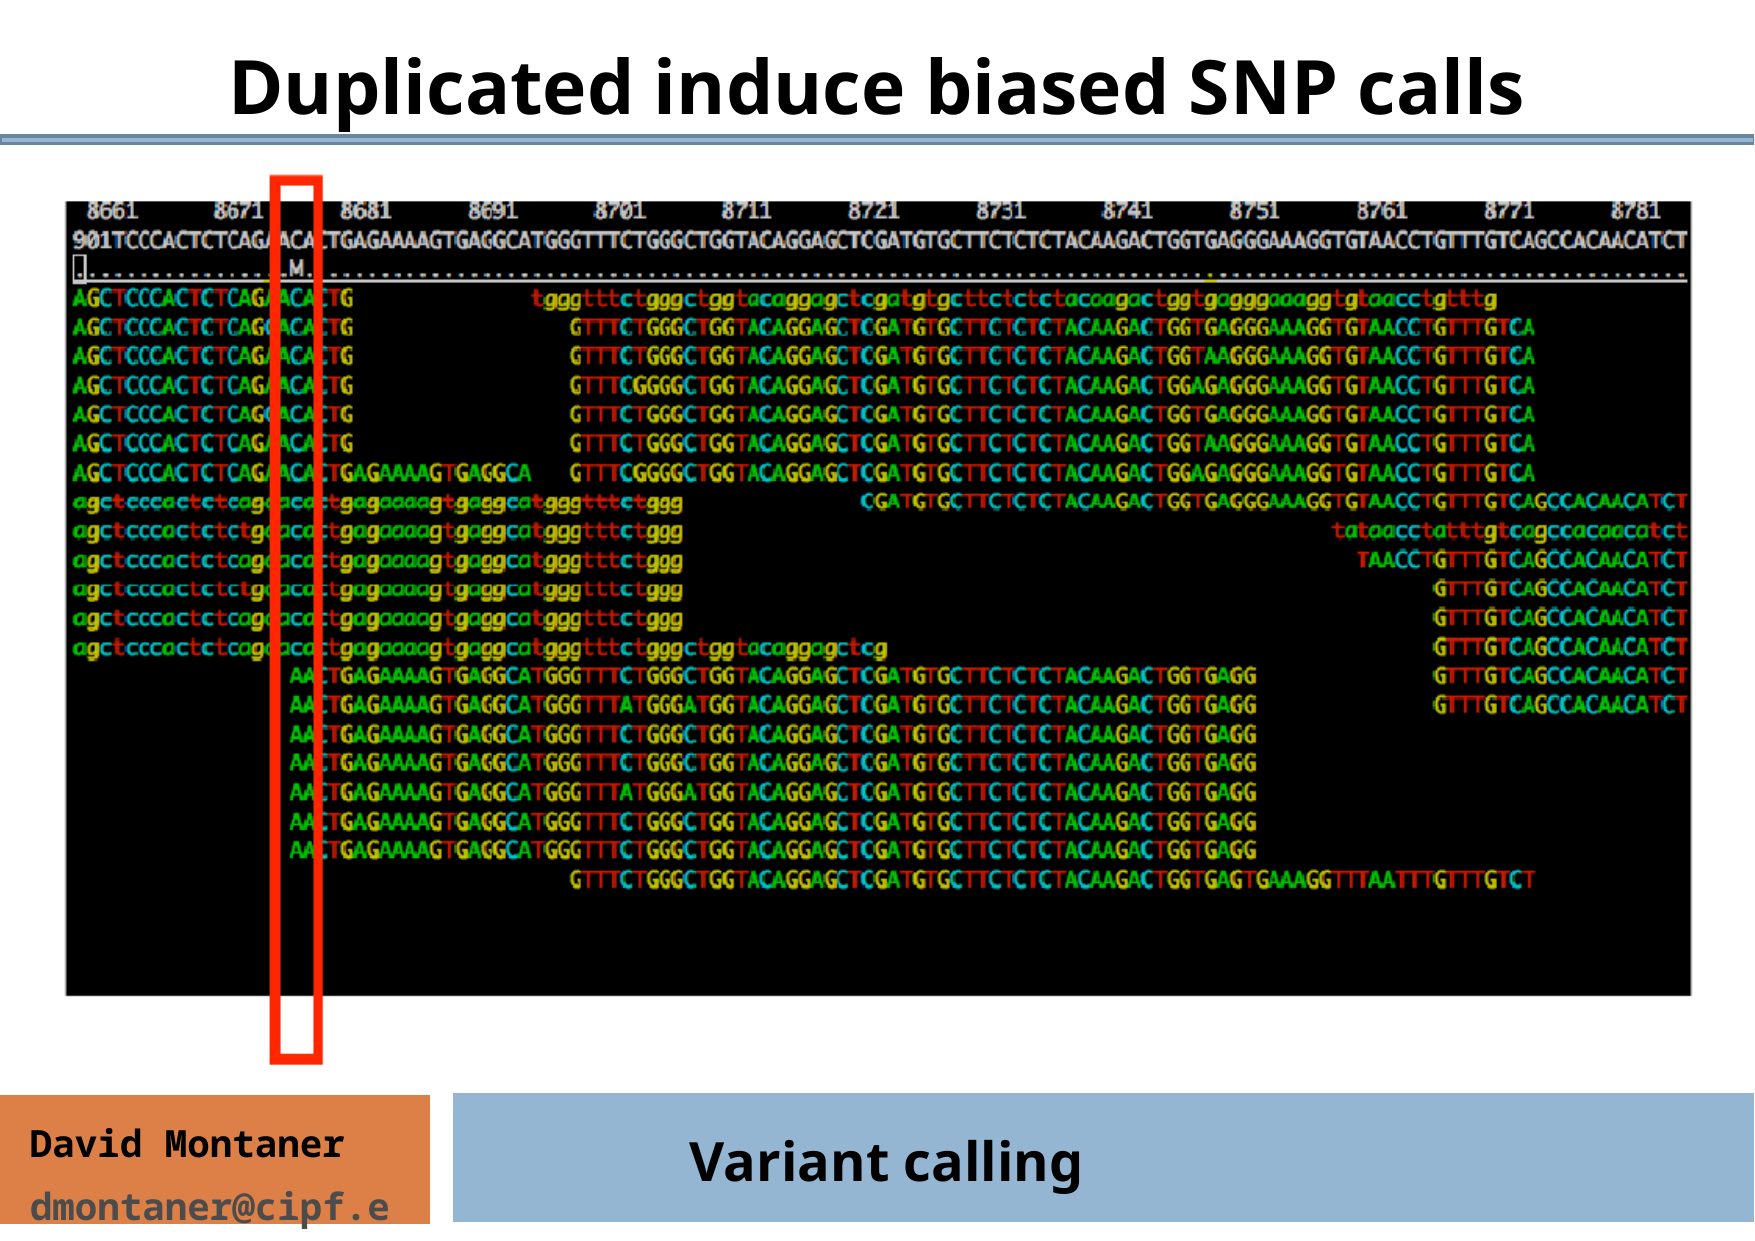

Duplicated induce biased SNP calls
David Montaner
dmontaner@cipf.es
Variant calling